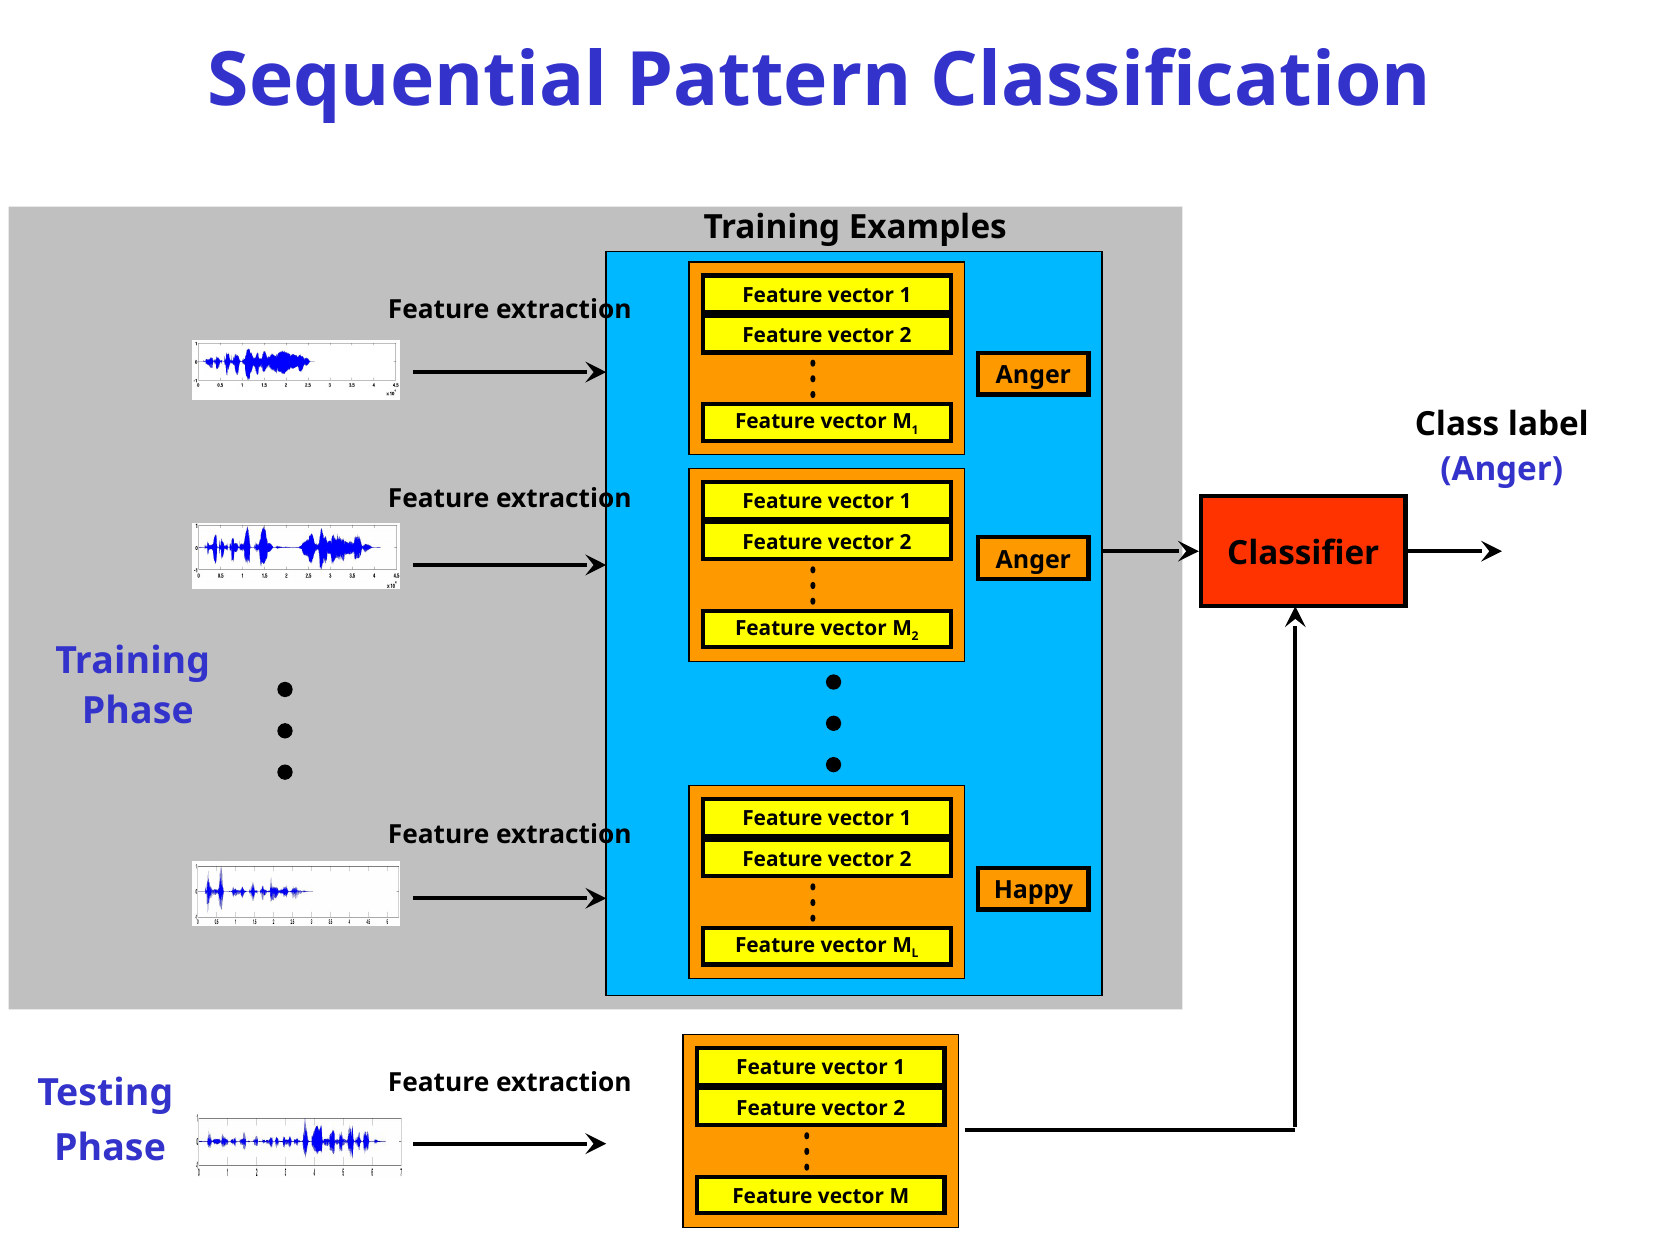

# Sequential Pattern Classification
Training Examples
Testing
Phase
Feature vector 1
Feature vector 2
Feature vector M1
Feature extraction
Feature vector 1
Feature vector 2
Feature vector M2
Feature extraction
Feature vector 1
Feature vector 2
Feature vector ML
Feature extraction
Anger
Anger
Happy
Class label
(Anger)
Classifier
Training
Phase
Feature vector 1
Feature vector 2
Feature vector M
Feature extraction